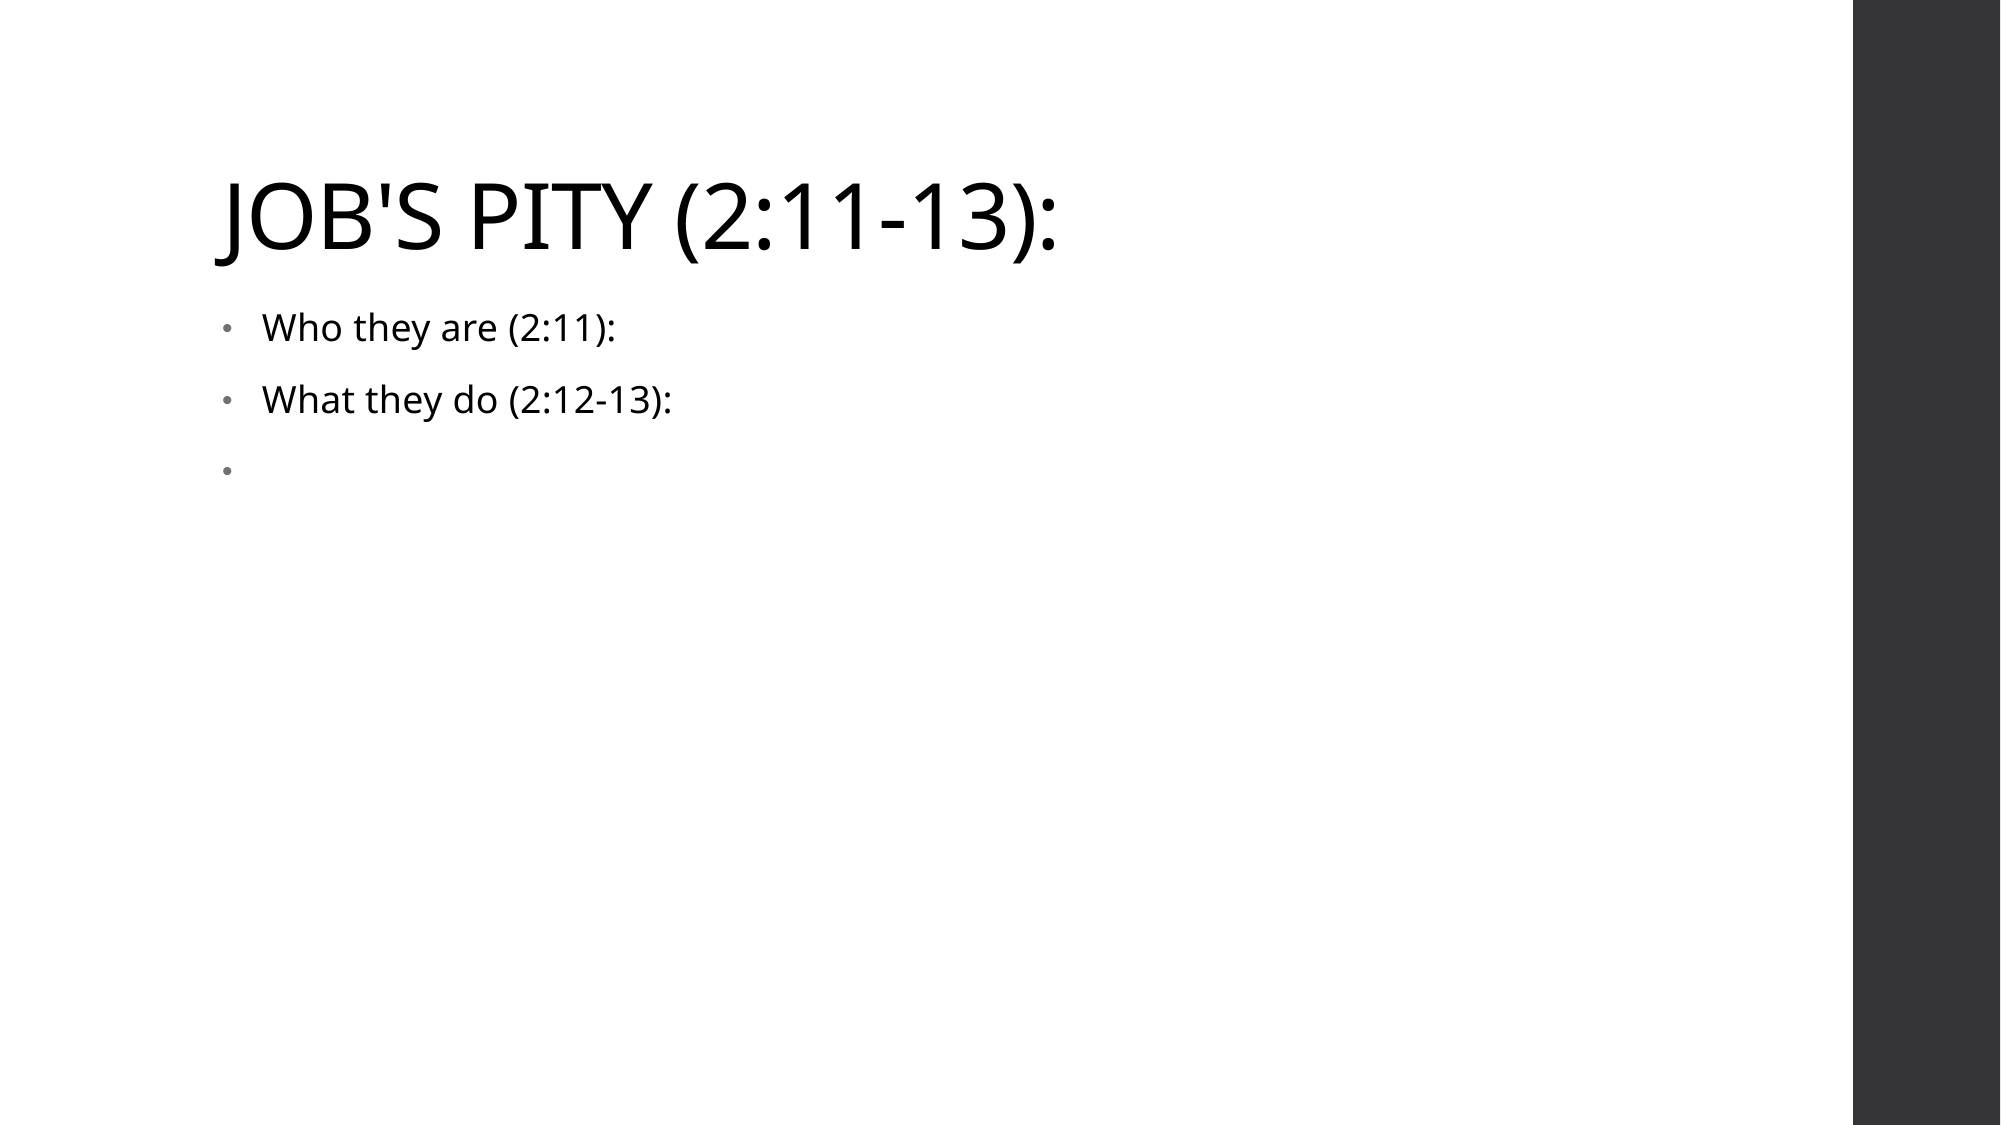

# JOB'S PITY (2:11-13):
 Who they are (2:11):
 What they do (2:12-13):